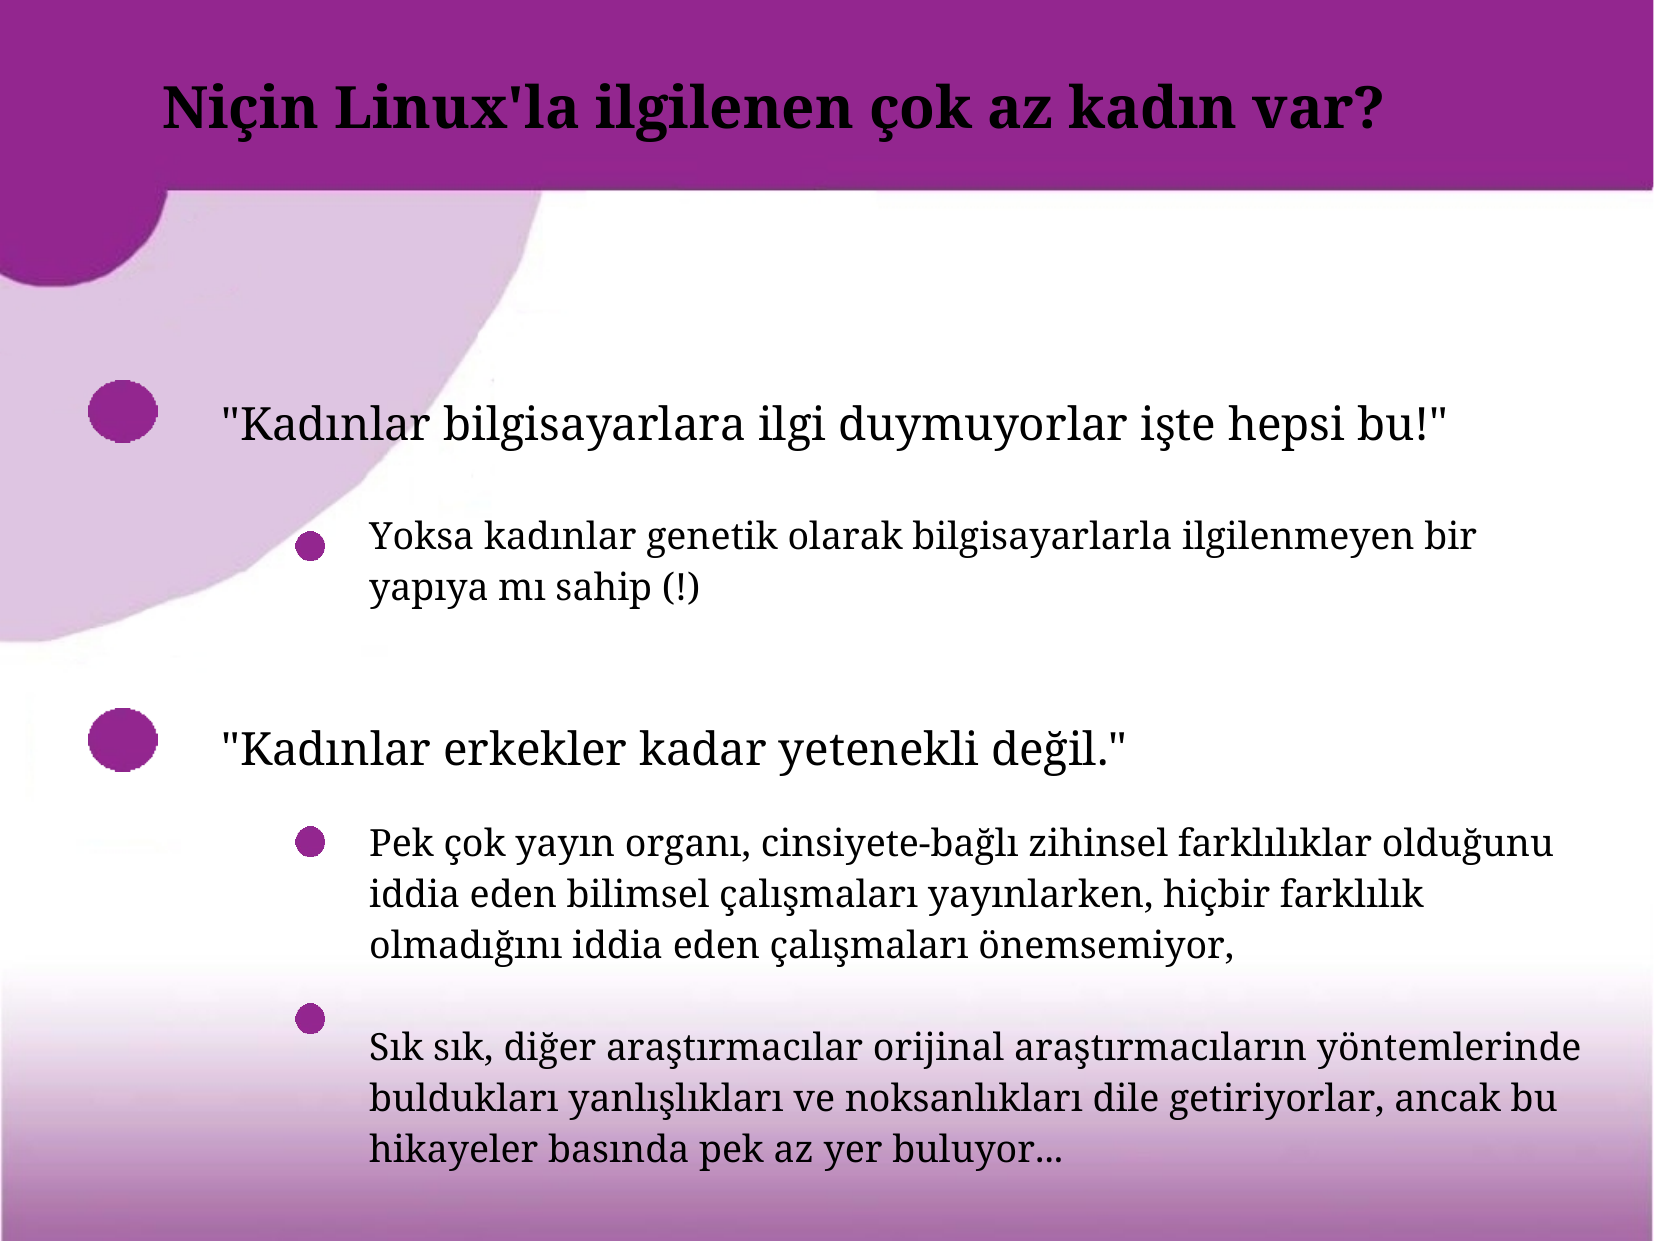

Niçin Linux'la ilgilenen çok az kadın var?
"Kadınlar bilgisayarlara ilgi duymuyorlar işte hepsi bu!"
Yoksa kadınlar genetik olarak bilgisayarlarla ilgilenmeyen bir yapıya mı sahip (!)
"Kadınlar erkekler kadar yetenekli değil."
Pek çok yayın organı, cinsiyete-bağlı zihinsel farklılıklar olduğunu iddia eden bilimsel çalışmaları yayınlarken, hiçbir farklılık olmadığını iddia eden çalışmaları önemsemiyor,
Sık sık, diğer araştırmacılar orijinal araştırmacıların yöntemlerinde buldukları yanlışlıkları ve noksanlıkları dile getiriyorlar, ancak bu hikayeler basında pek az yer buluyor...